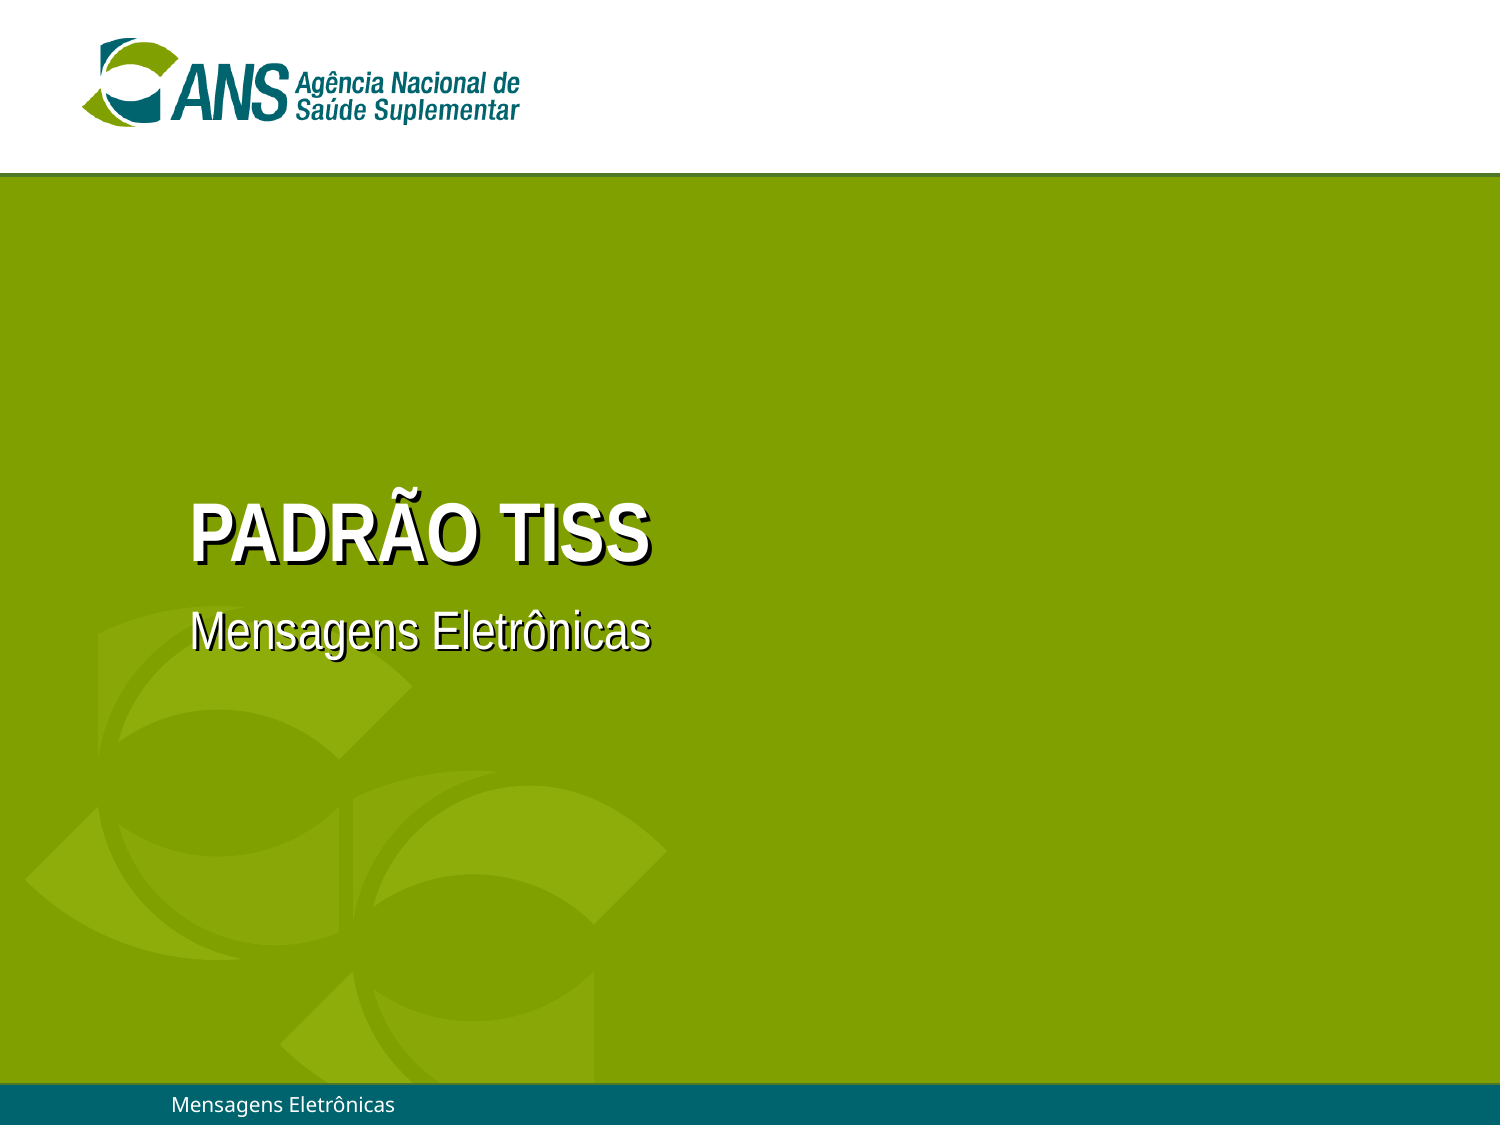

# PADRÃO TISS
Mensagens Eletrônicas
Mensagens Eletrônicas